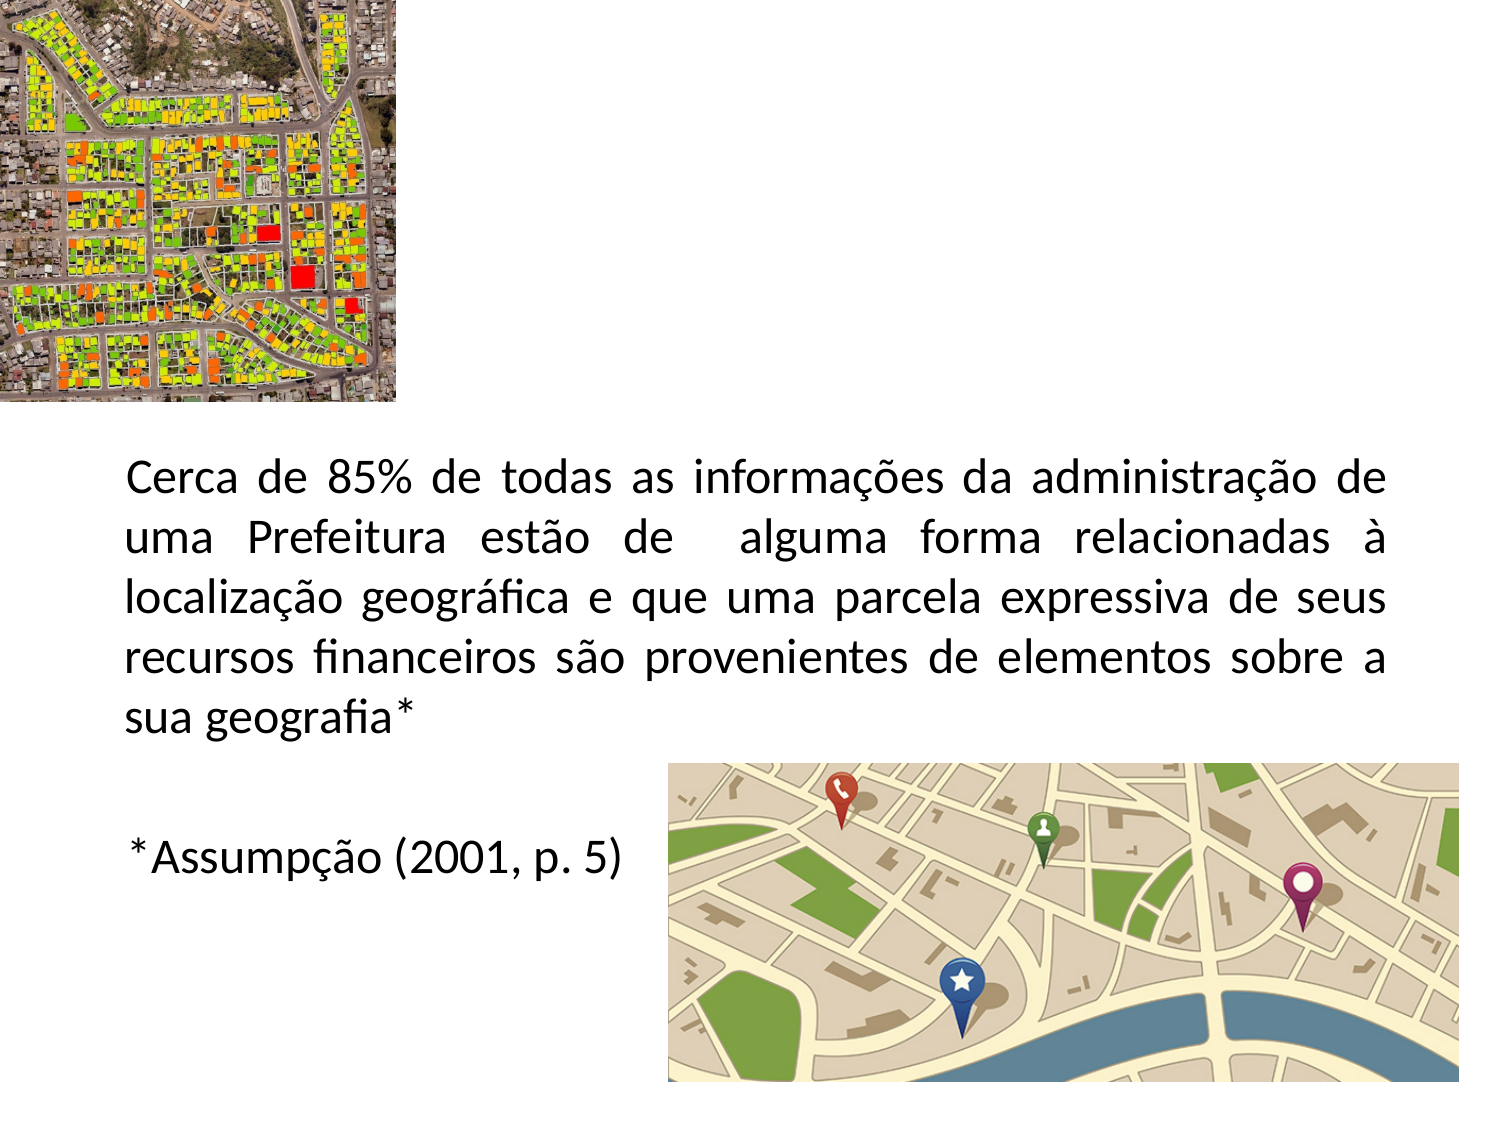

# Cerca de 85% de todas as informações da administração de uma Prefeitura estão de alguma forma relacionadas à localização geográfica e que uma parcela expressiva de seus recursos financeiros são provenientes de elementos sobre a sua geografia*
*Assumpção (2001, p. 5)